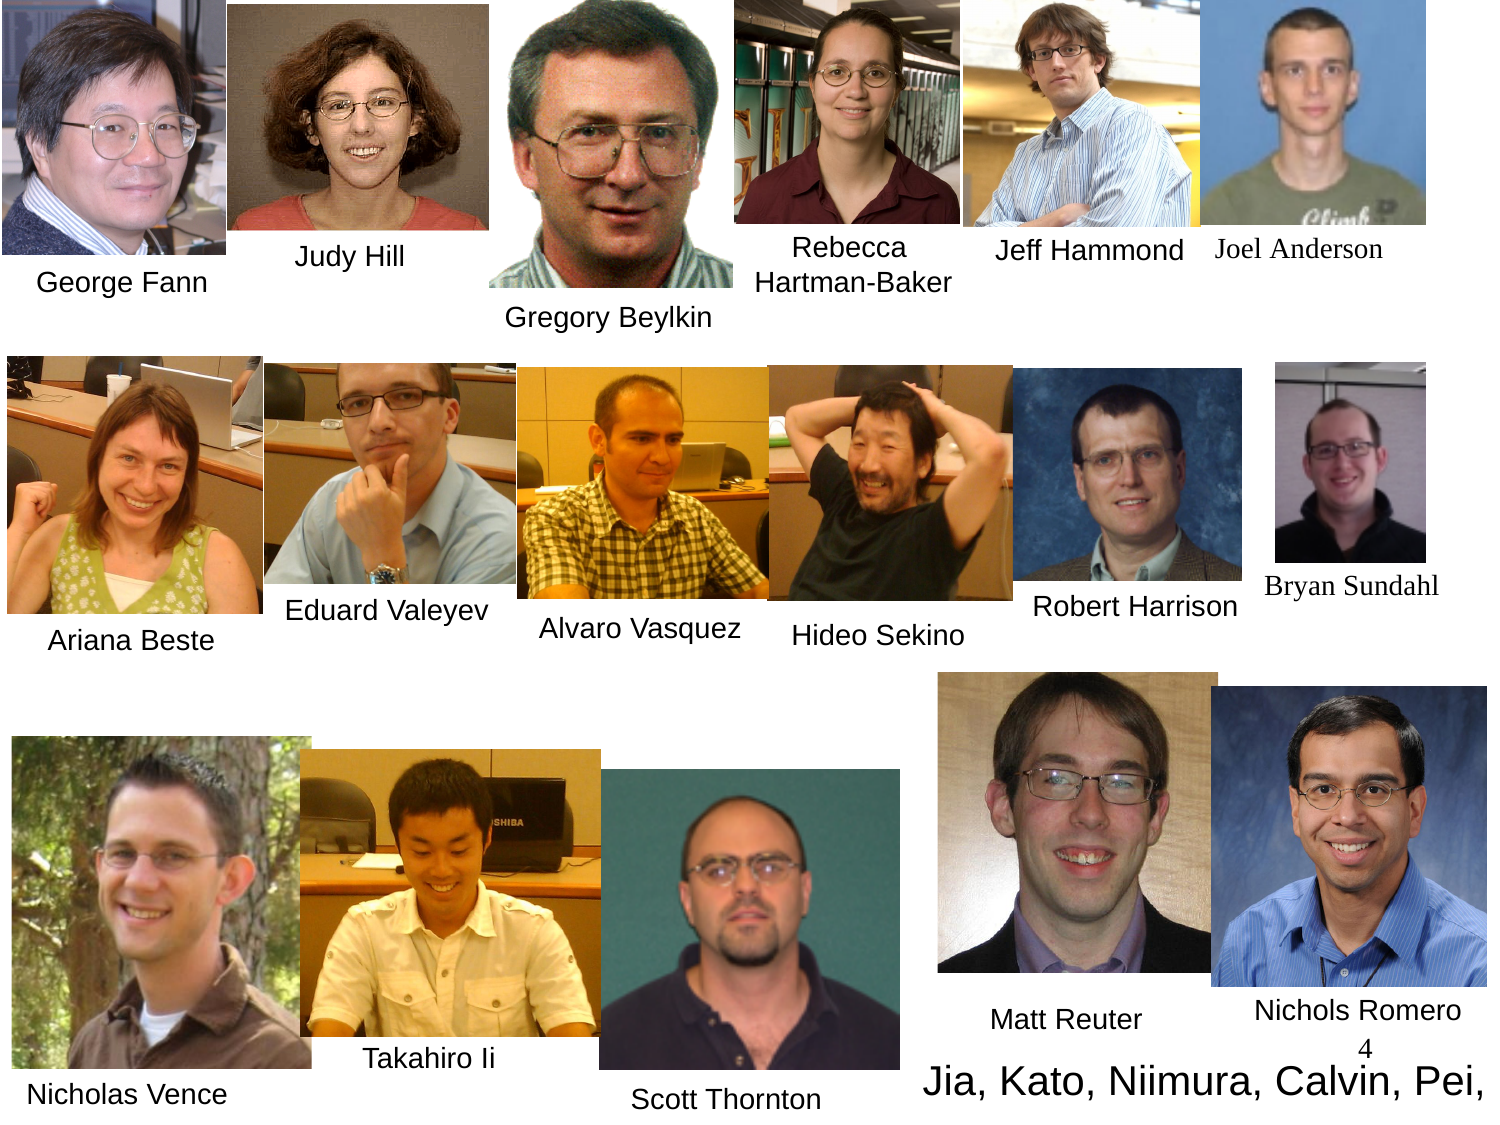

Jeff Hammond
Joel Anderson
Gregory Beylkin
Rebecca
Hartman-Baker
George Fann
Judy Hill
Ariana Beste
Bryan Sundahl
Eduard Valeyev
Hideo Sekino
Alvaro Vasquez
Robert Harrison
Matt Reuter
Nichols Romero
Nicholas Vence
Takahiro Ii
Scott Thornton
MADNESS 2009
4
Jia, Kato, Niimura, Calvin, Pei, ...